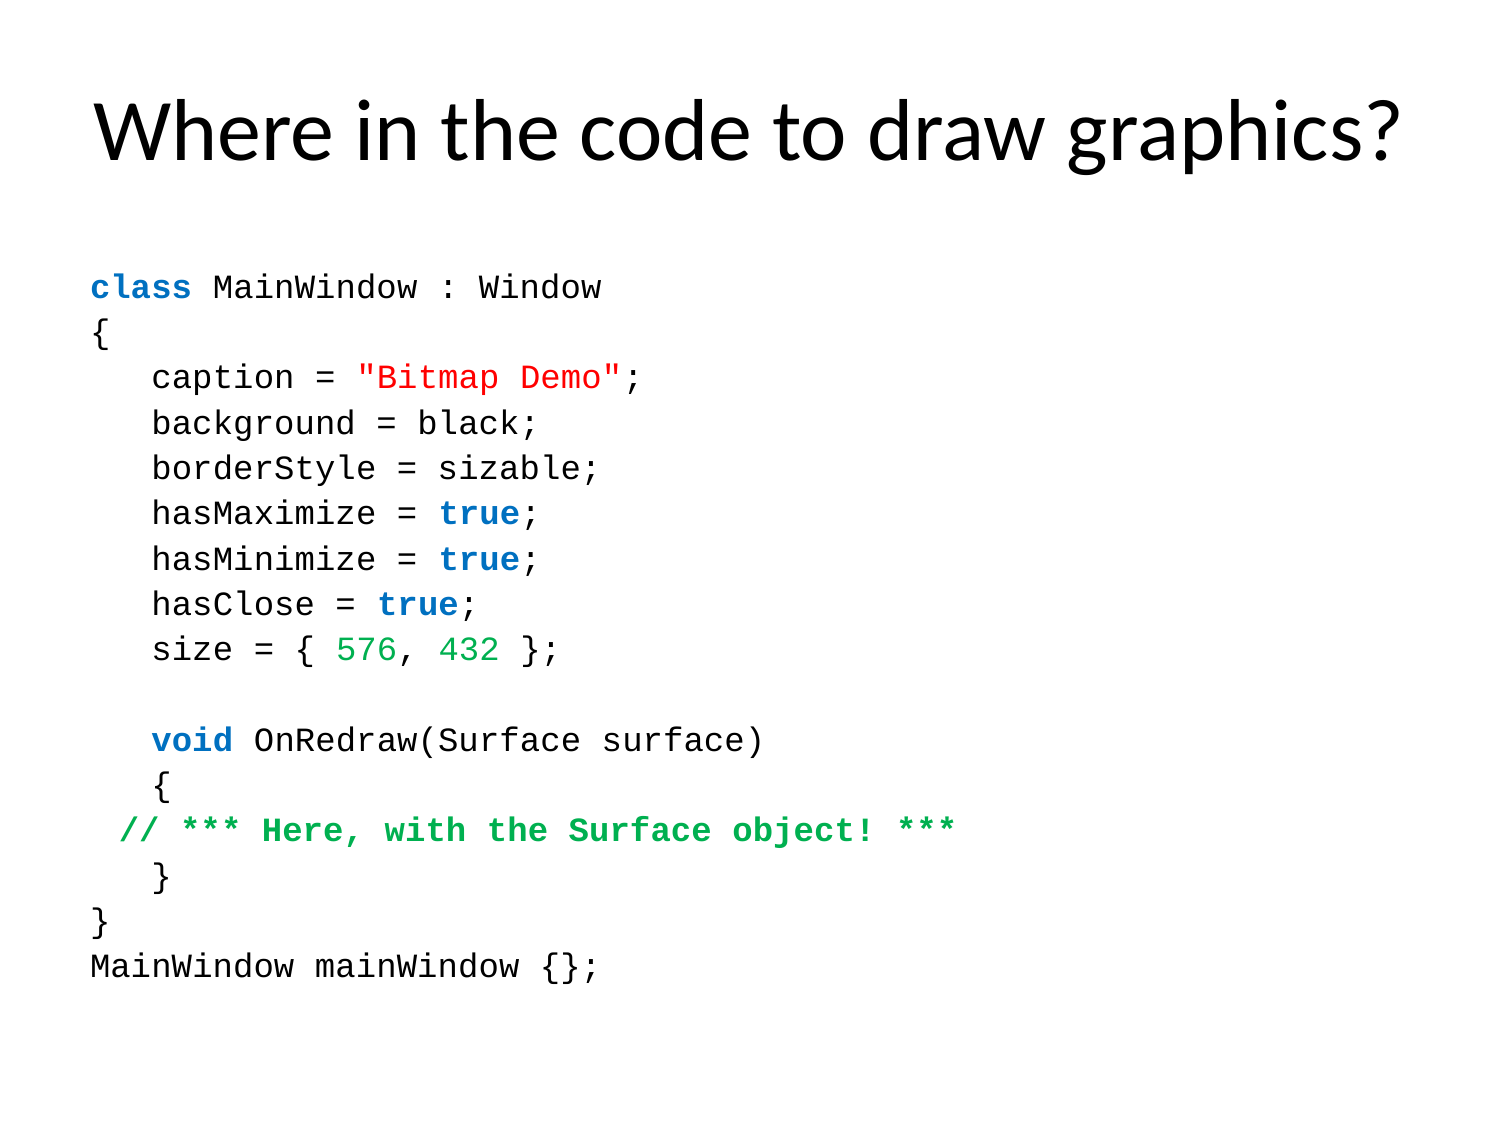

# Where in the code to draw graphics?
class MainWindow : Window
{
 caption = "Bitmap Demo";
 background = black;
 borderStyle = sizable;
 hasMaximize = true;
 hasMinimize = true;
 hasClose = true;
 size = { 576, 432 };
 void OnRedraw(Surface surface)
 {
		// *** Here, with the Surface object! ***
 }
}
MainWindow mainWindow {};